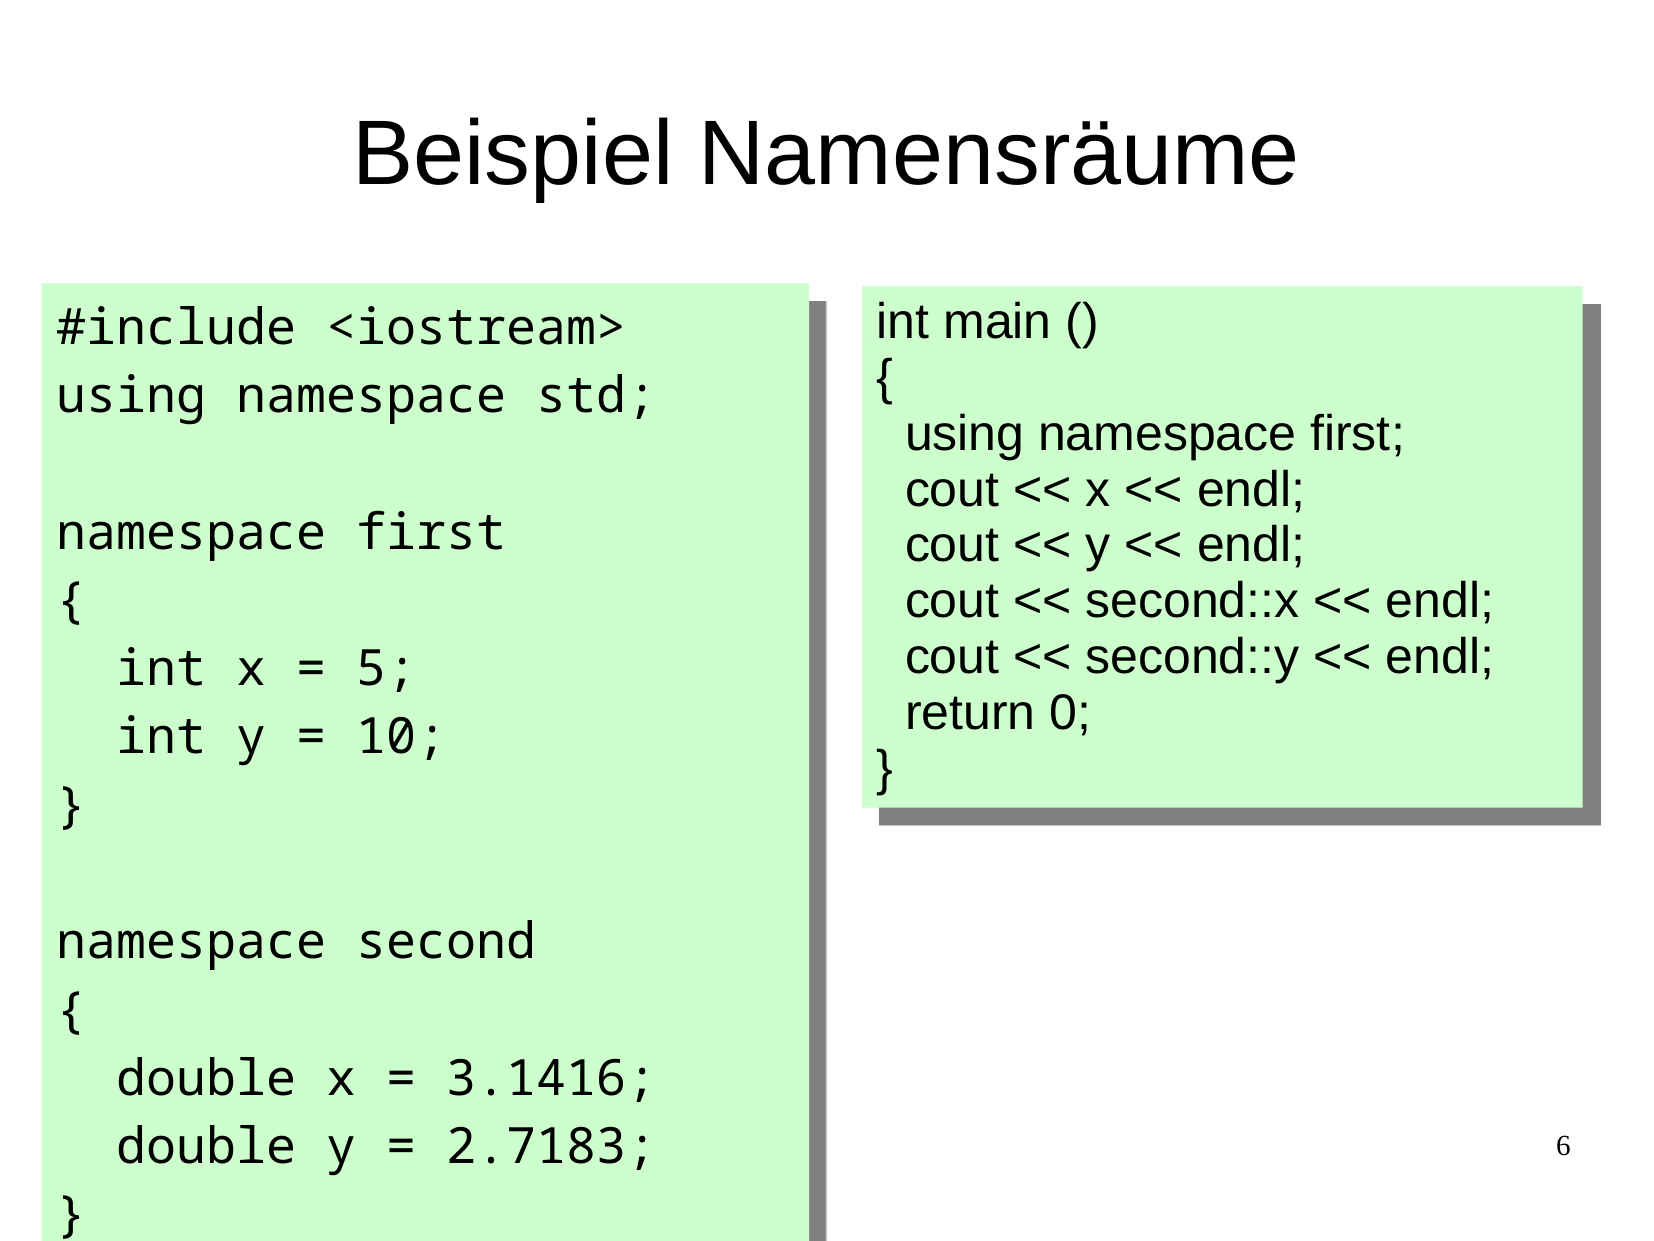

# Beispiel Namensräume
#include <iostream>
using namespace std;
namespace first
{
 int x = 5;
 int y = 10;
}
namespace second
{
 double x = 3.1416;
 double y = 2.7183;
}
int main ()
{
 using namespace first;
 cout << x << endl;
 cout << y << endl;
 cout << second::x << endl;
 cout << second::y << endl;
 return 0;
}
6